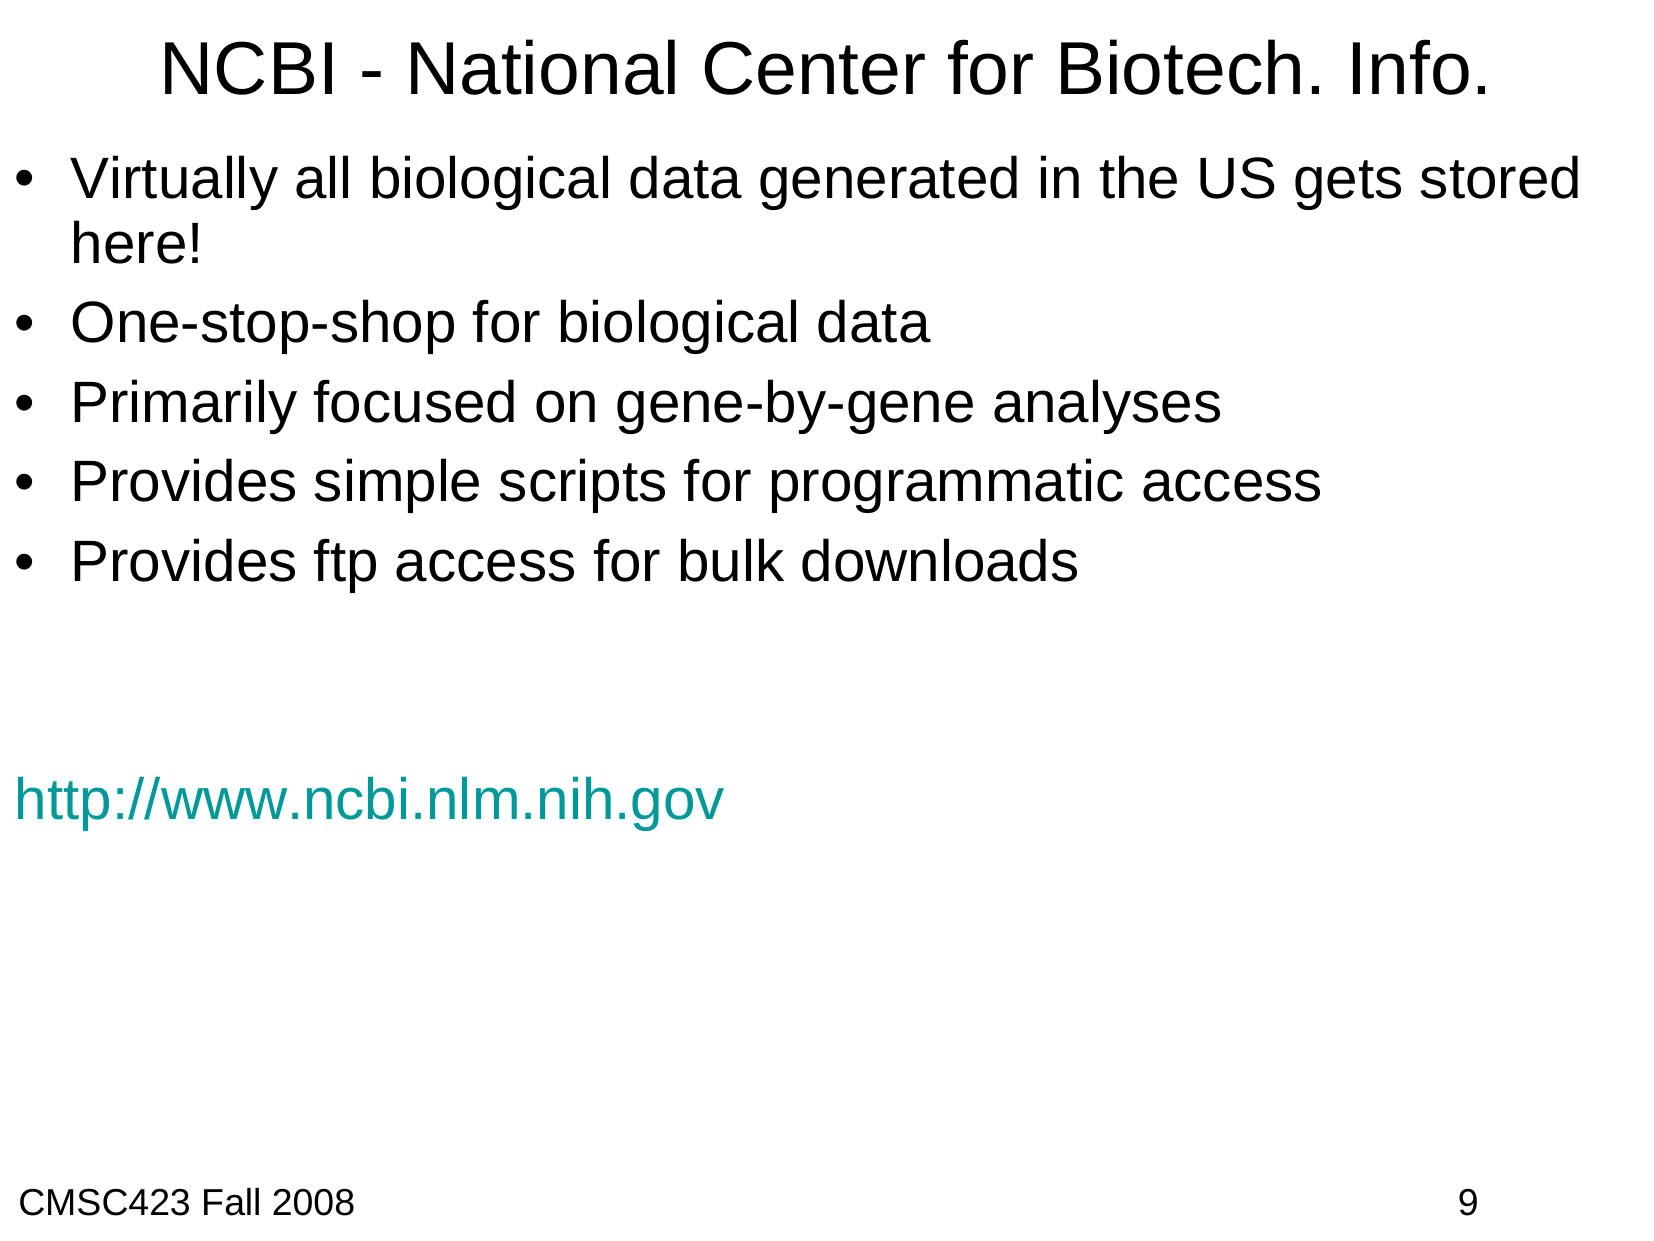

# NCBI - National Center for Biotech. Info.
Virtually all biological data generated in the US gets stored here!
One-stop-shop for biological data
Primarily focused on gene-by-gene analyses
Provides simple scripts for programmatic access
Provides ftp access for bulk downloads
http://www.ncbi.nlm.nih.gov
CMSC423 Fall 2008
9